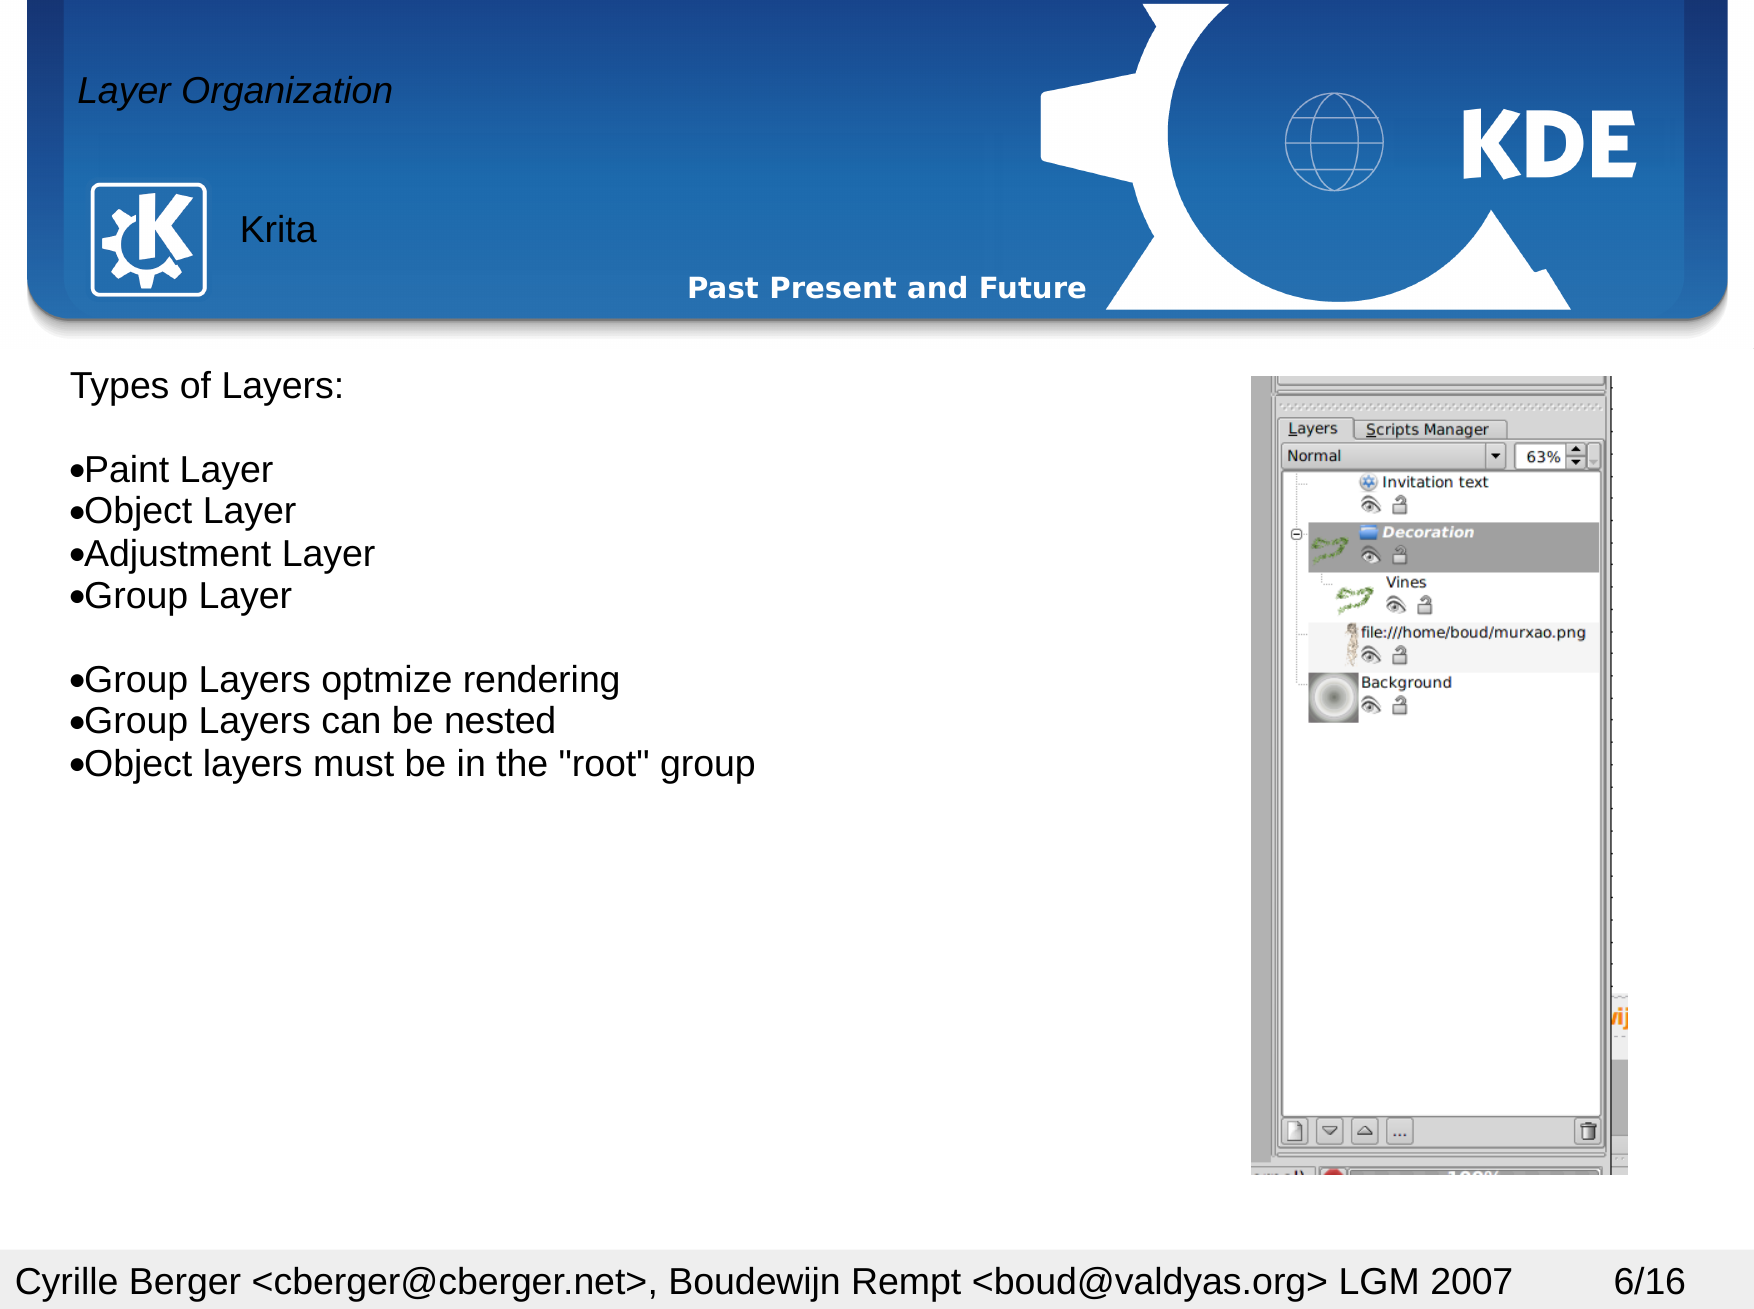

Layer Organization
Types of Layers:
Paint Layer
Object Layer
Adjustment Layer
Group Layer
Group Layers optmize rendering
Group Layers can be nested
Object layers must be in the "root" group